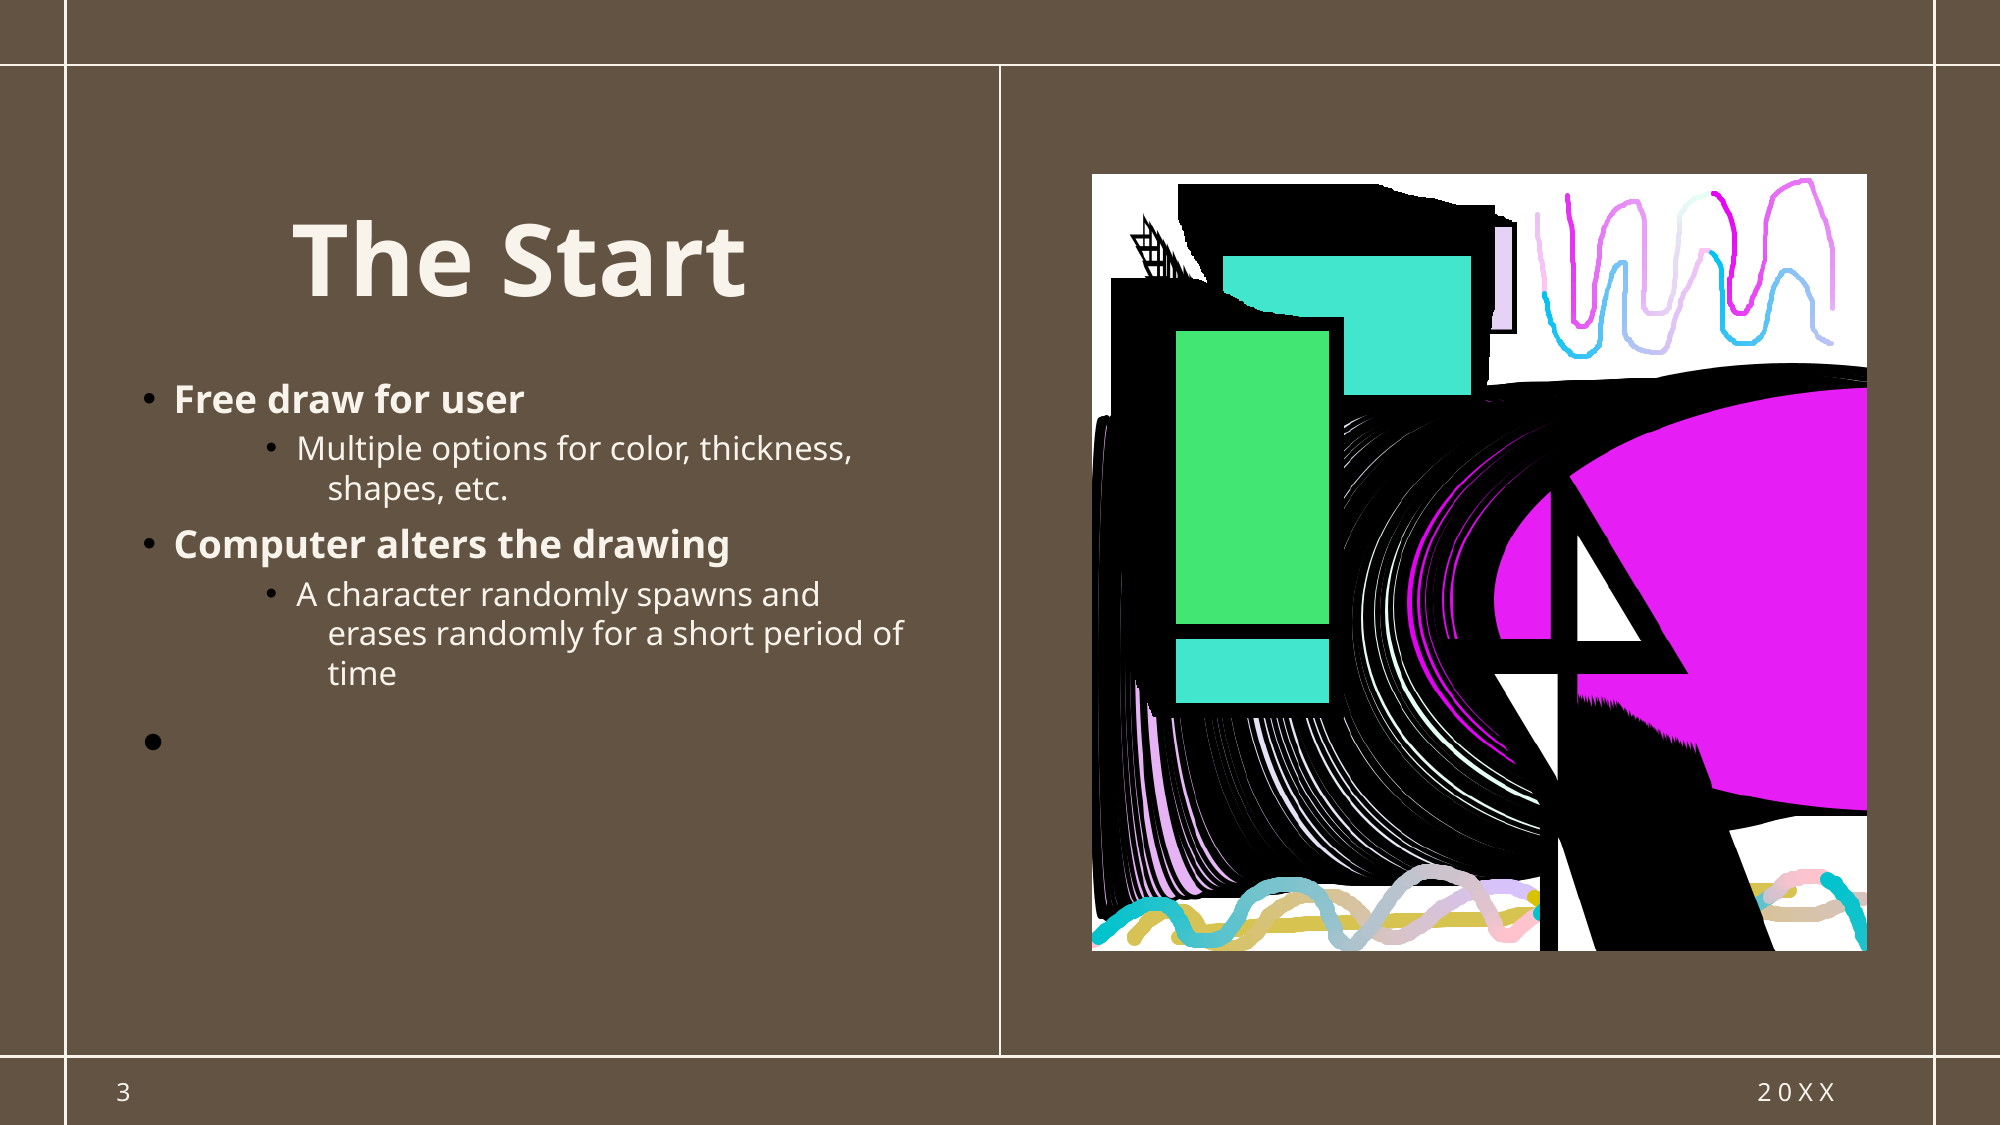

# The Start
Free draw for user
Multiple options for color, thickness, shapes, etc.
Computer alters the drawing
A character randomly spawns and erases randomly for a short period of time
20XX